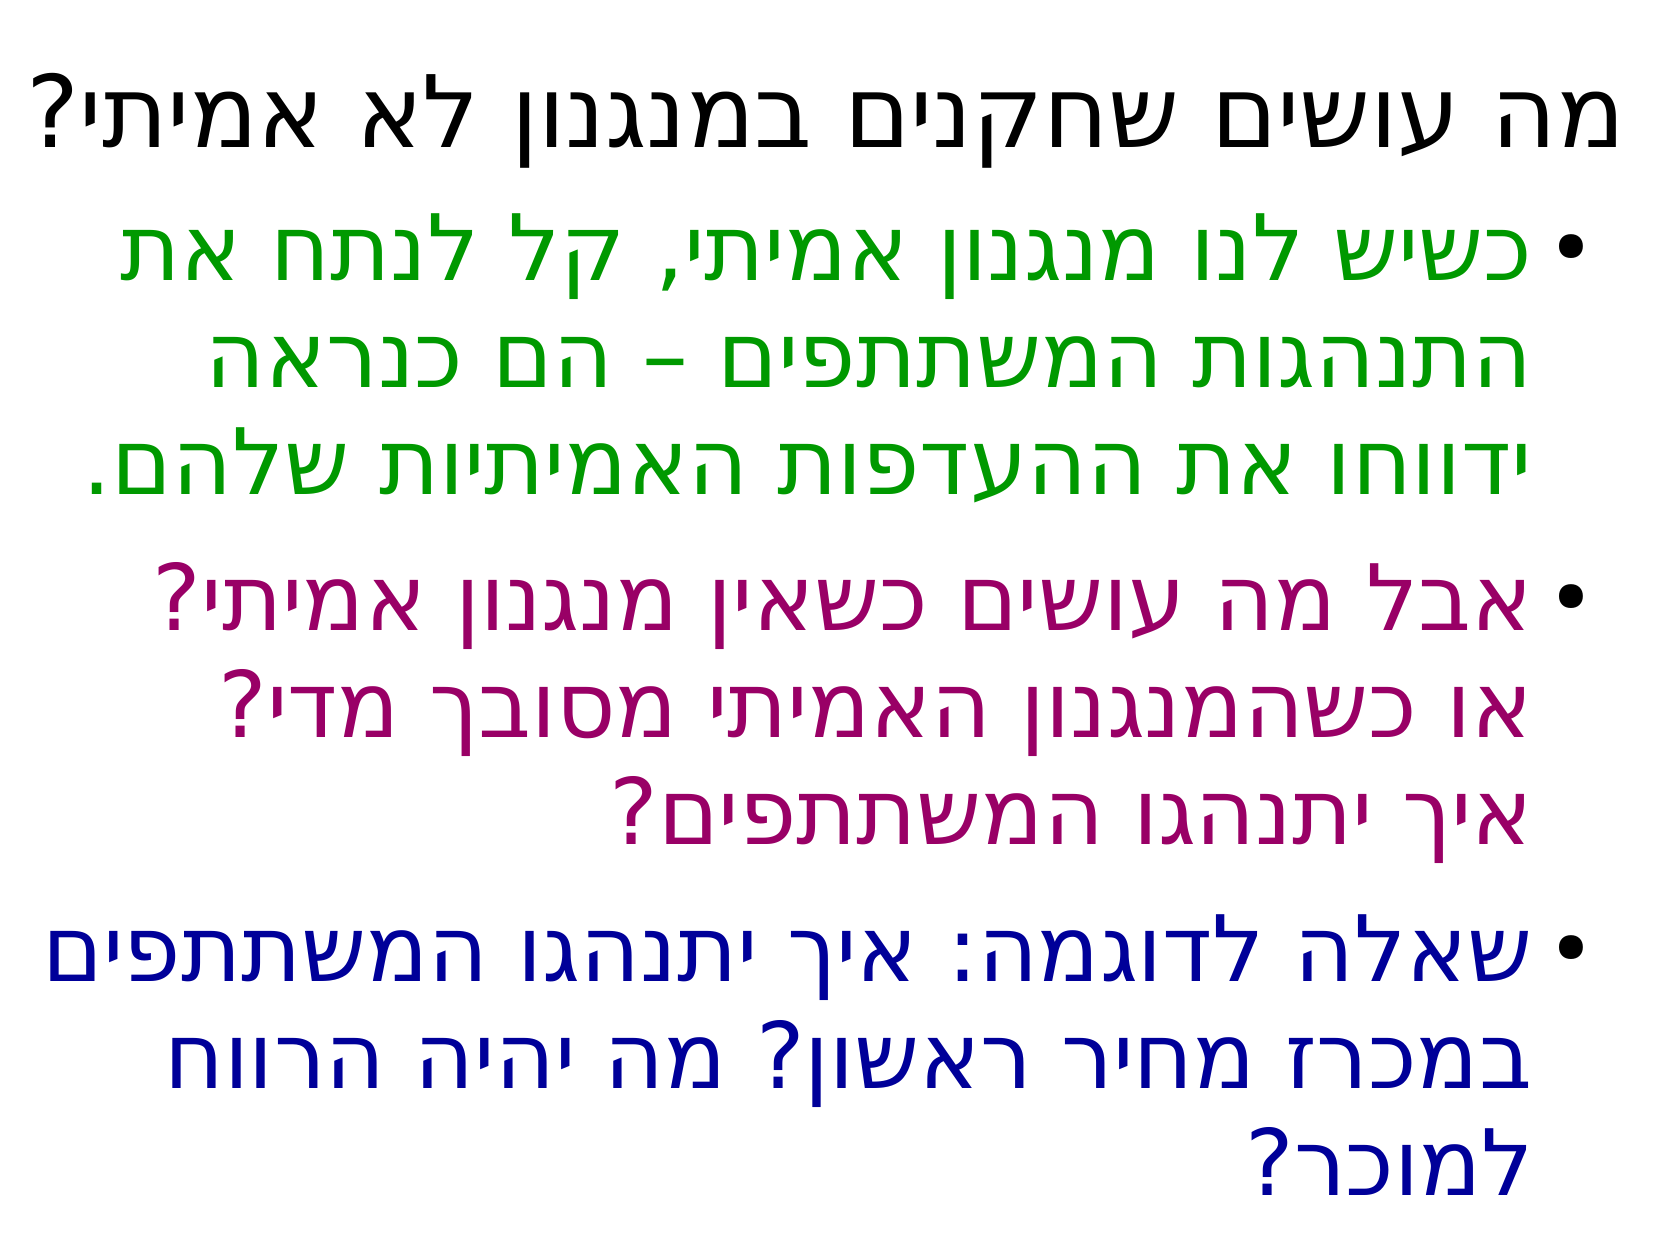

# מה עושים שחקנים במנגנון לא אמיתי?
כשיש לנו מנגנון אמיתי, קל לנתח את התנהגות המשתתפים – הם כנראה ידווחו את ההעדפות האמיתיות שלהם.
אבל מה עושים כשאין מנגנון אמיתי?
או כשהמנגנון האמיתי מסובך מדי?
איך יתנהגו המשתתפים?
שאלה לדוגמה: איך יתנהגו המשתתפים במכרז מחיר ראשון? מה יהיה הרווח למוכר?